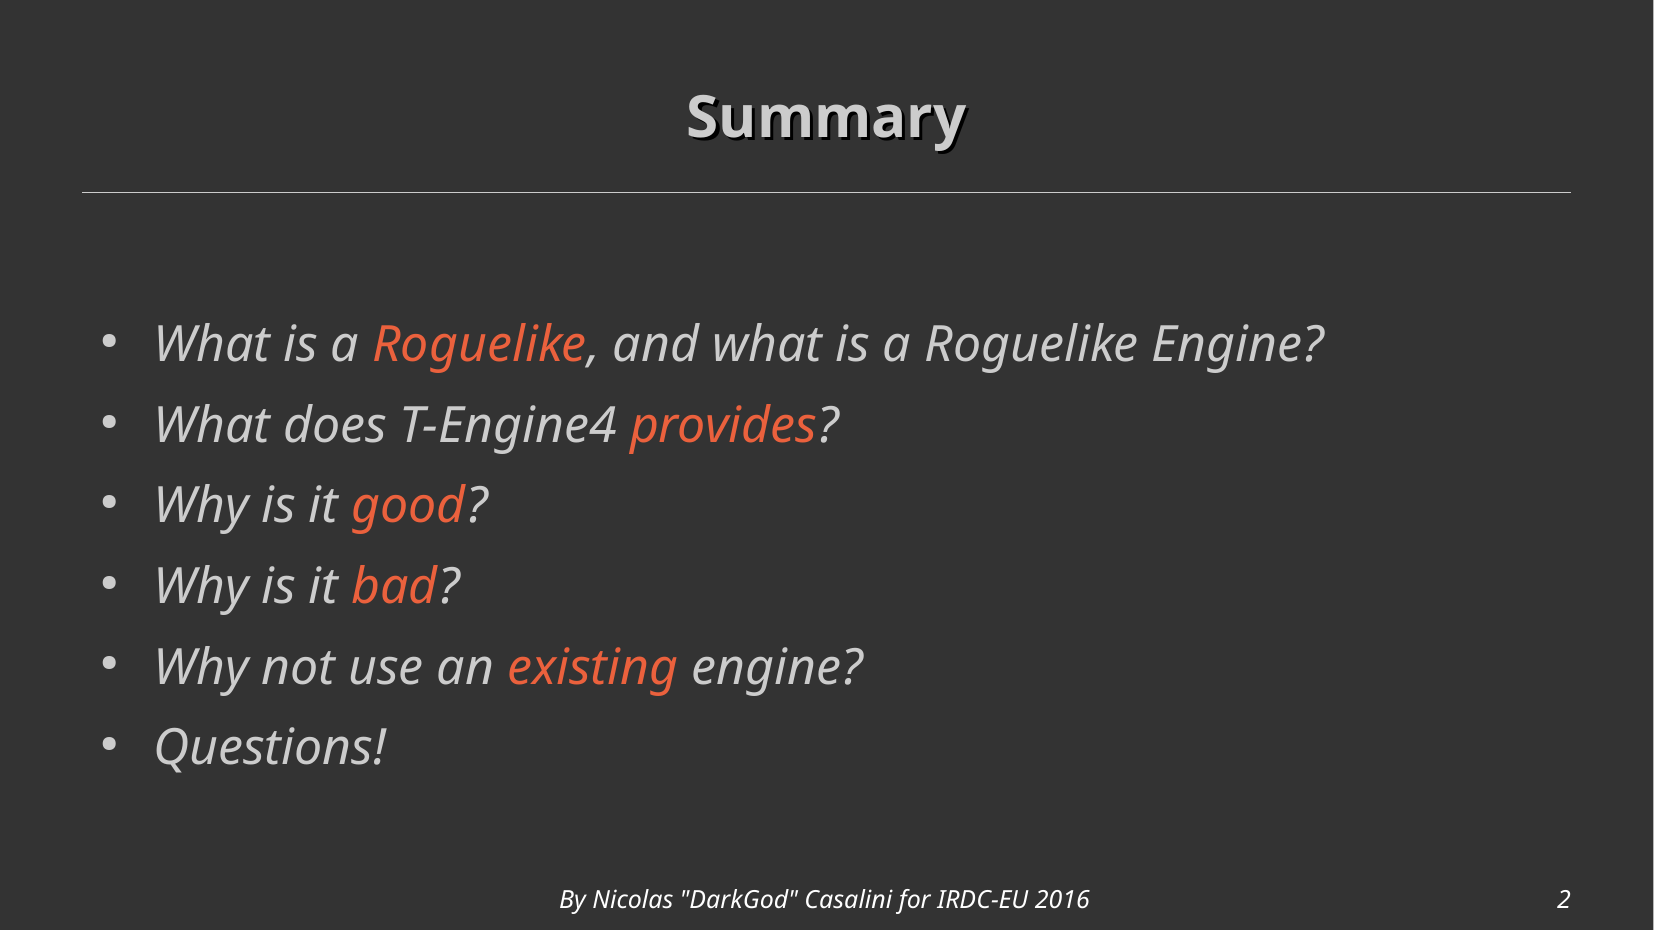

# Summary
What is a Roguelike, and what is a Roguelike Engine?
What does T-Engine4 provides?
Why is it good?
Why is it bad?
Why not use an existing engine?
Questions!
By Nicolas "DarkGod" Casalini for IRDC-EU 2016
2